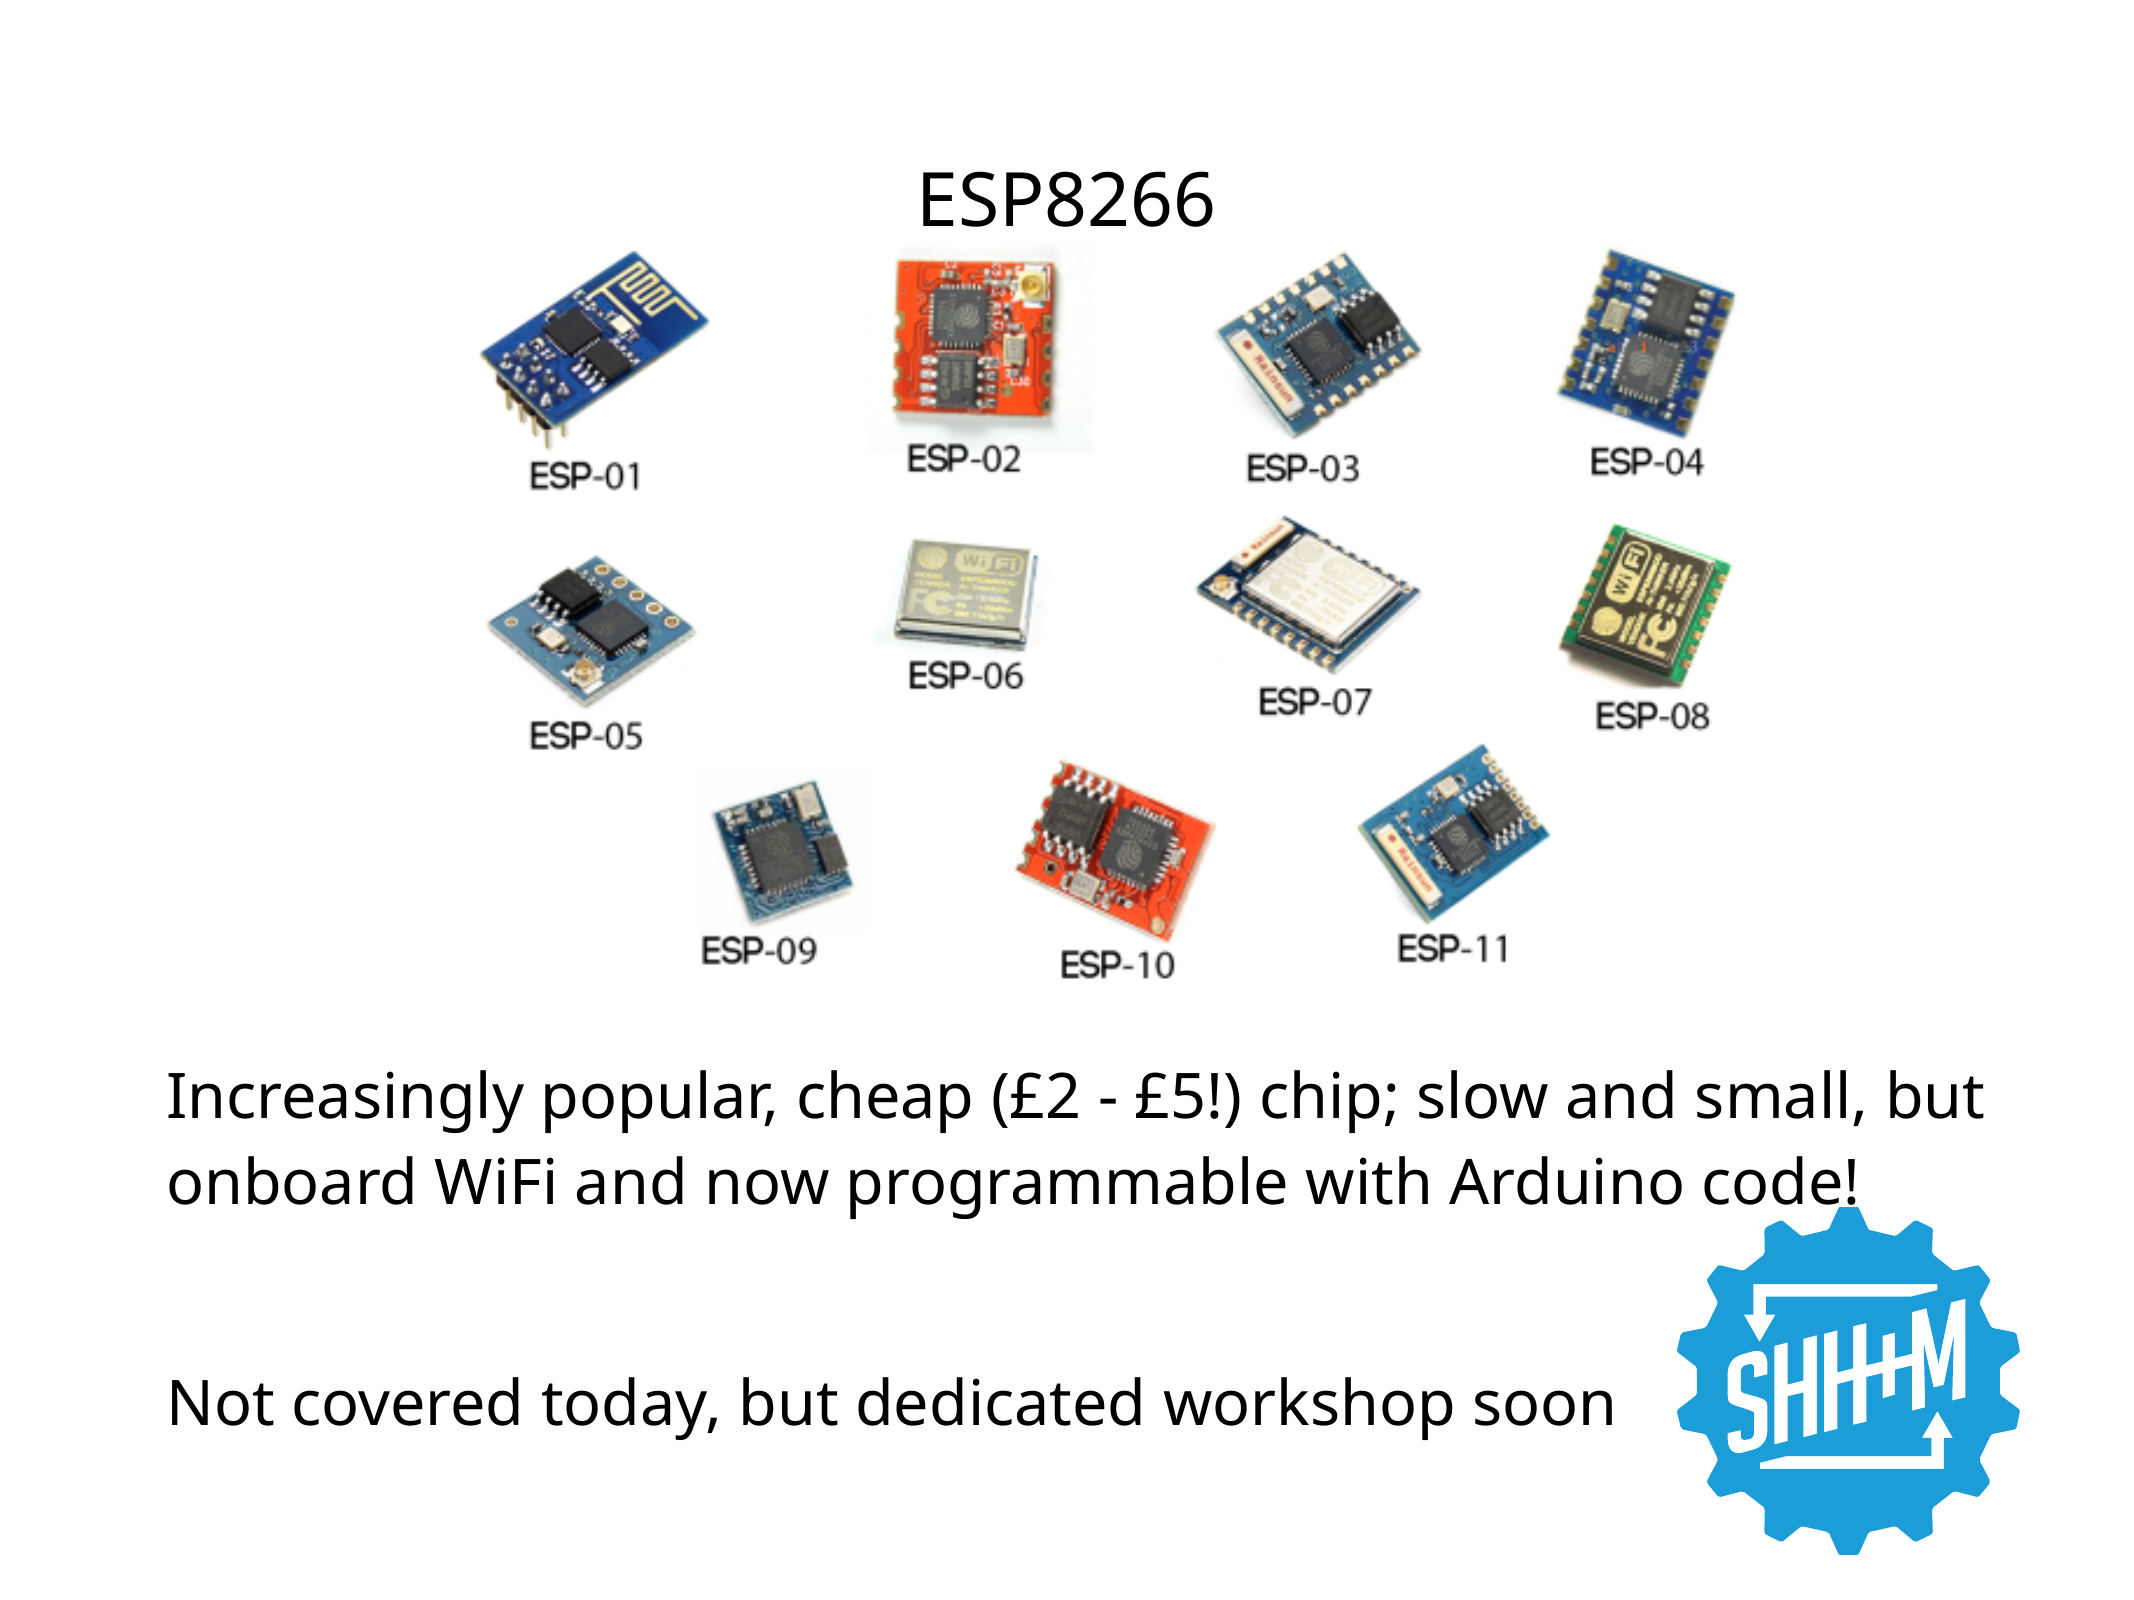

# ESP8266
Increasingly popular, cheap (£2 - £5!) chip; slow and small, but onboard WiFi and now programmable with Arduino code!
Not covered today, but dedicated workshop soon